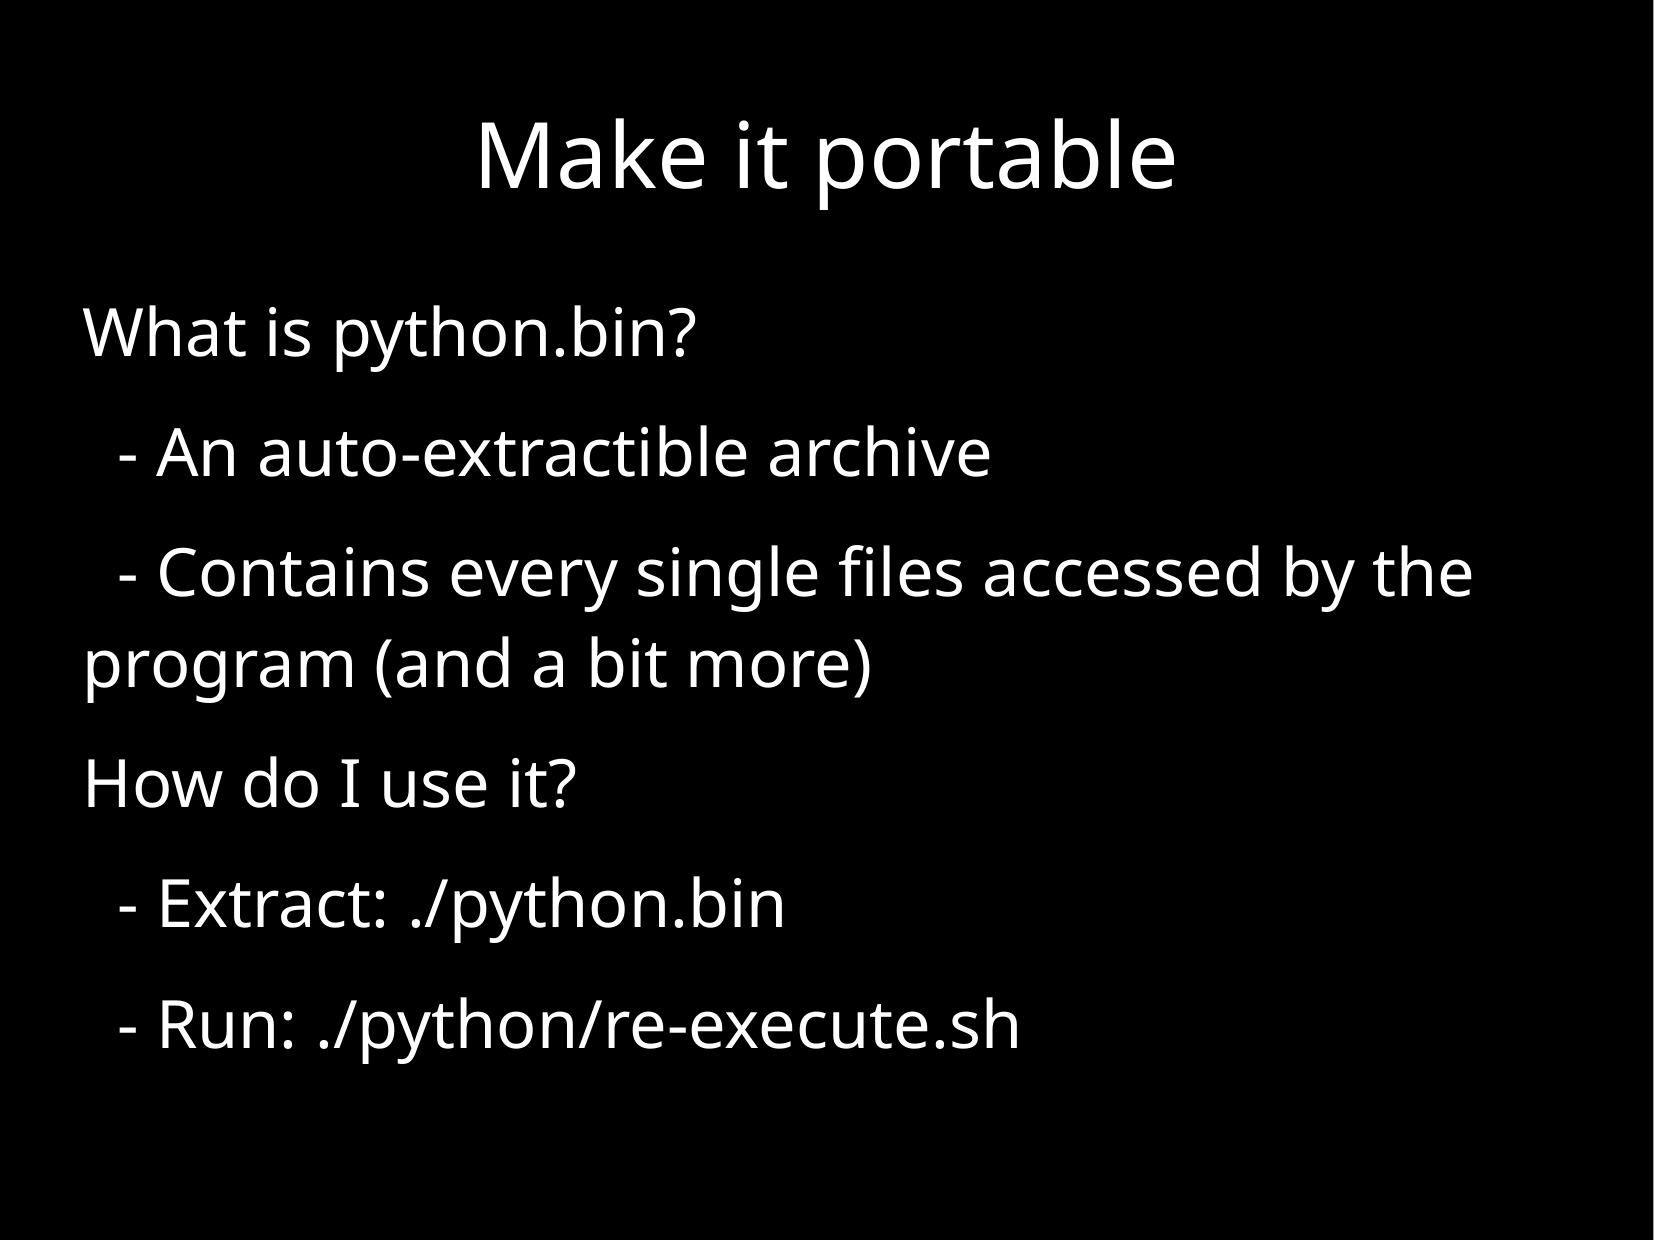

# Make it portable
What is python.bin?
 - An auto-extractible archive
 - Contains every single files accessed by the program (and a bit more)
How do I use it?
 - Extract: ./python.bin
 - Run: ./python/re-execute.sh